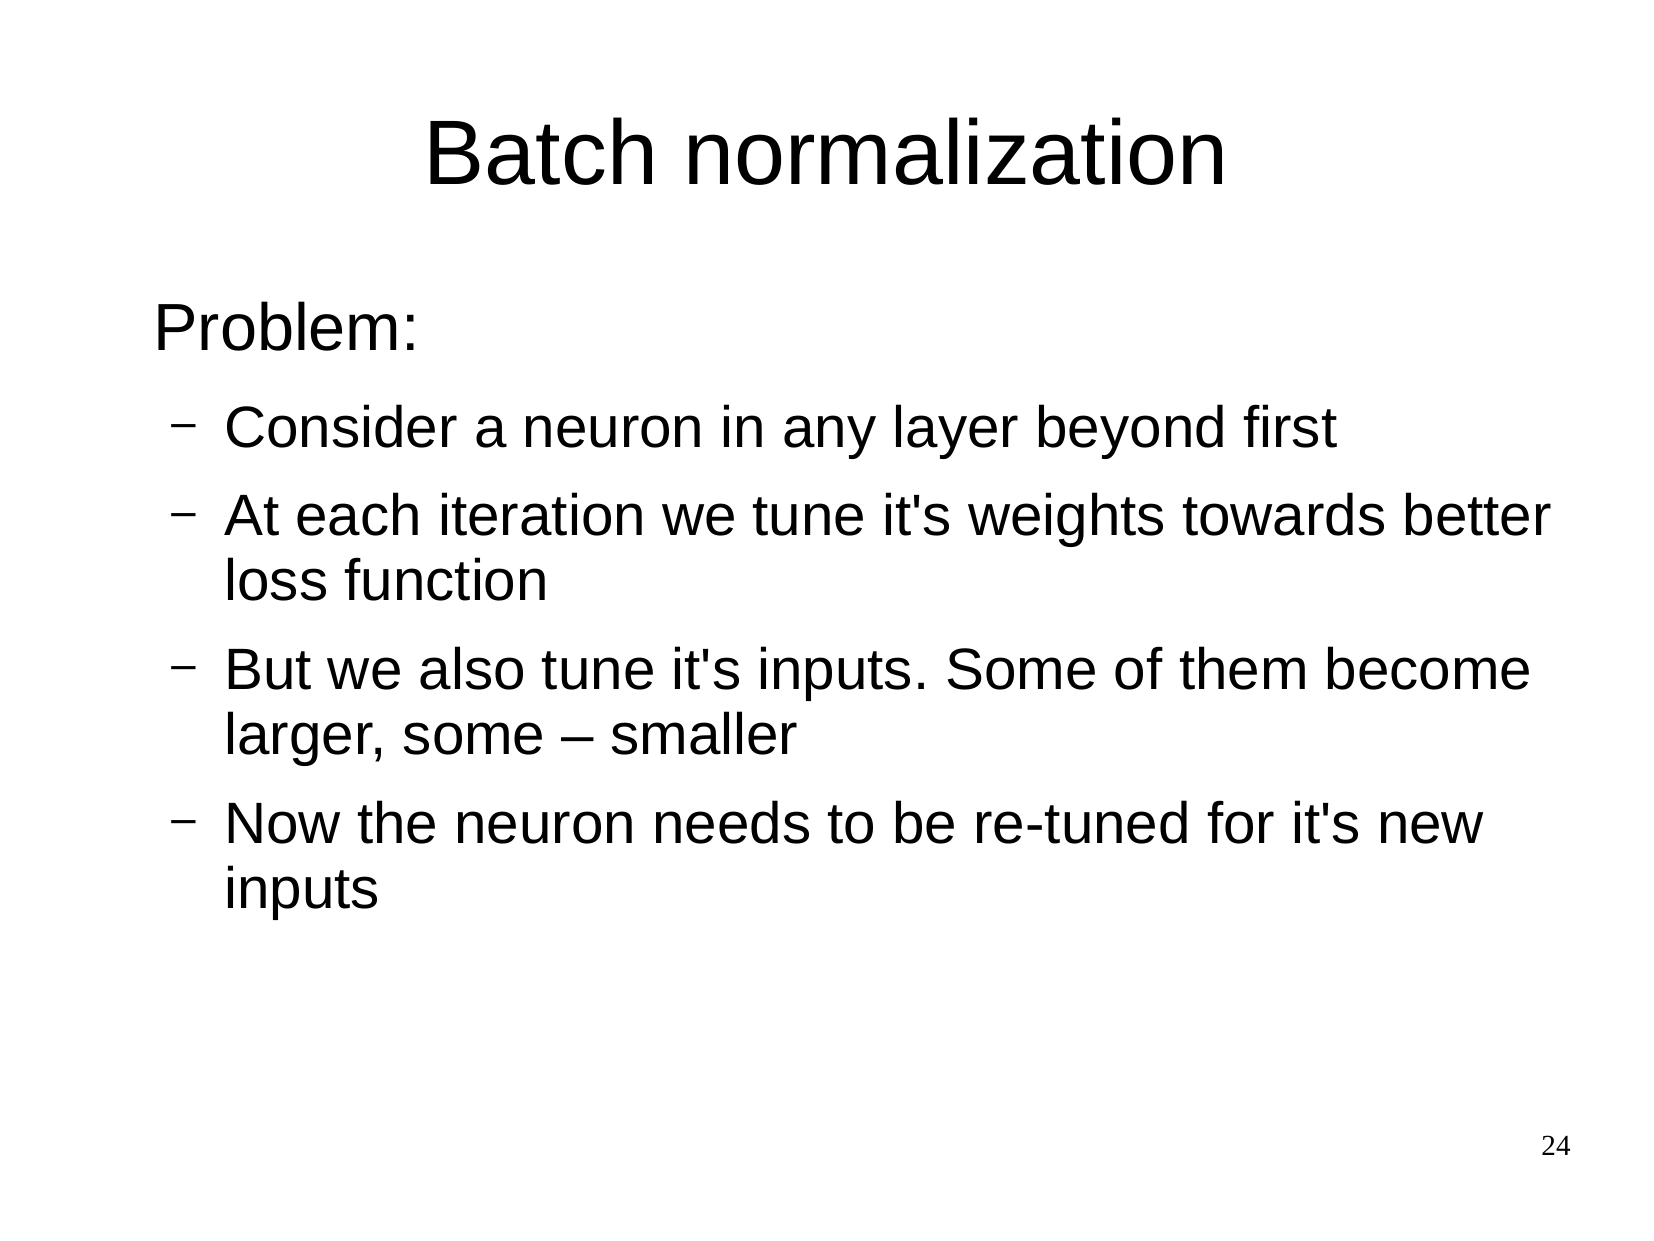

# Batch normalization
Problem:
Consider a neuron in any layer beyond first
At each iteration we tune it's weights towards better loss function
But we also tune it's inputs. Some of them become larger, some – smaller
Now the neuron needs to be re-tuned for it's new inputs
24